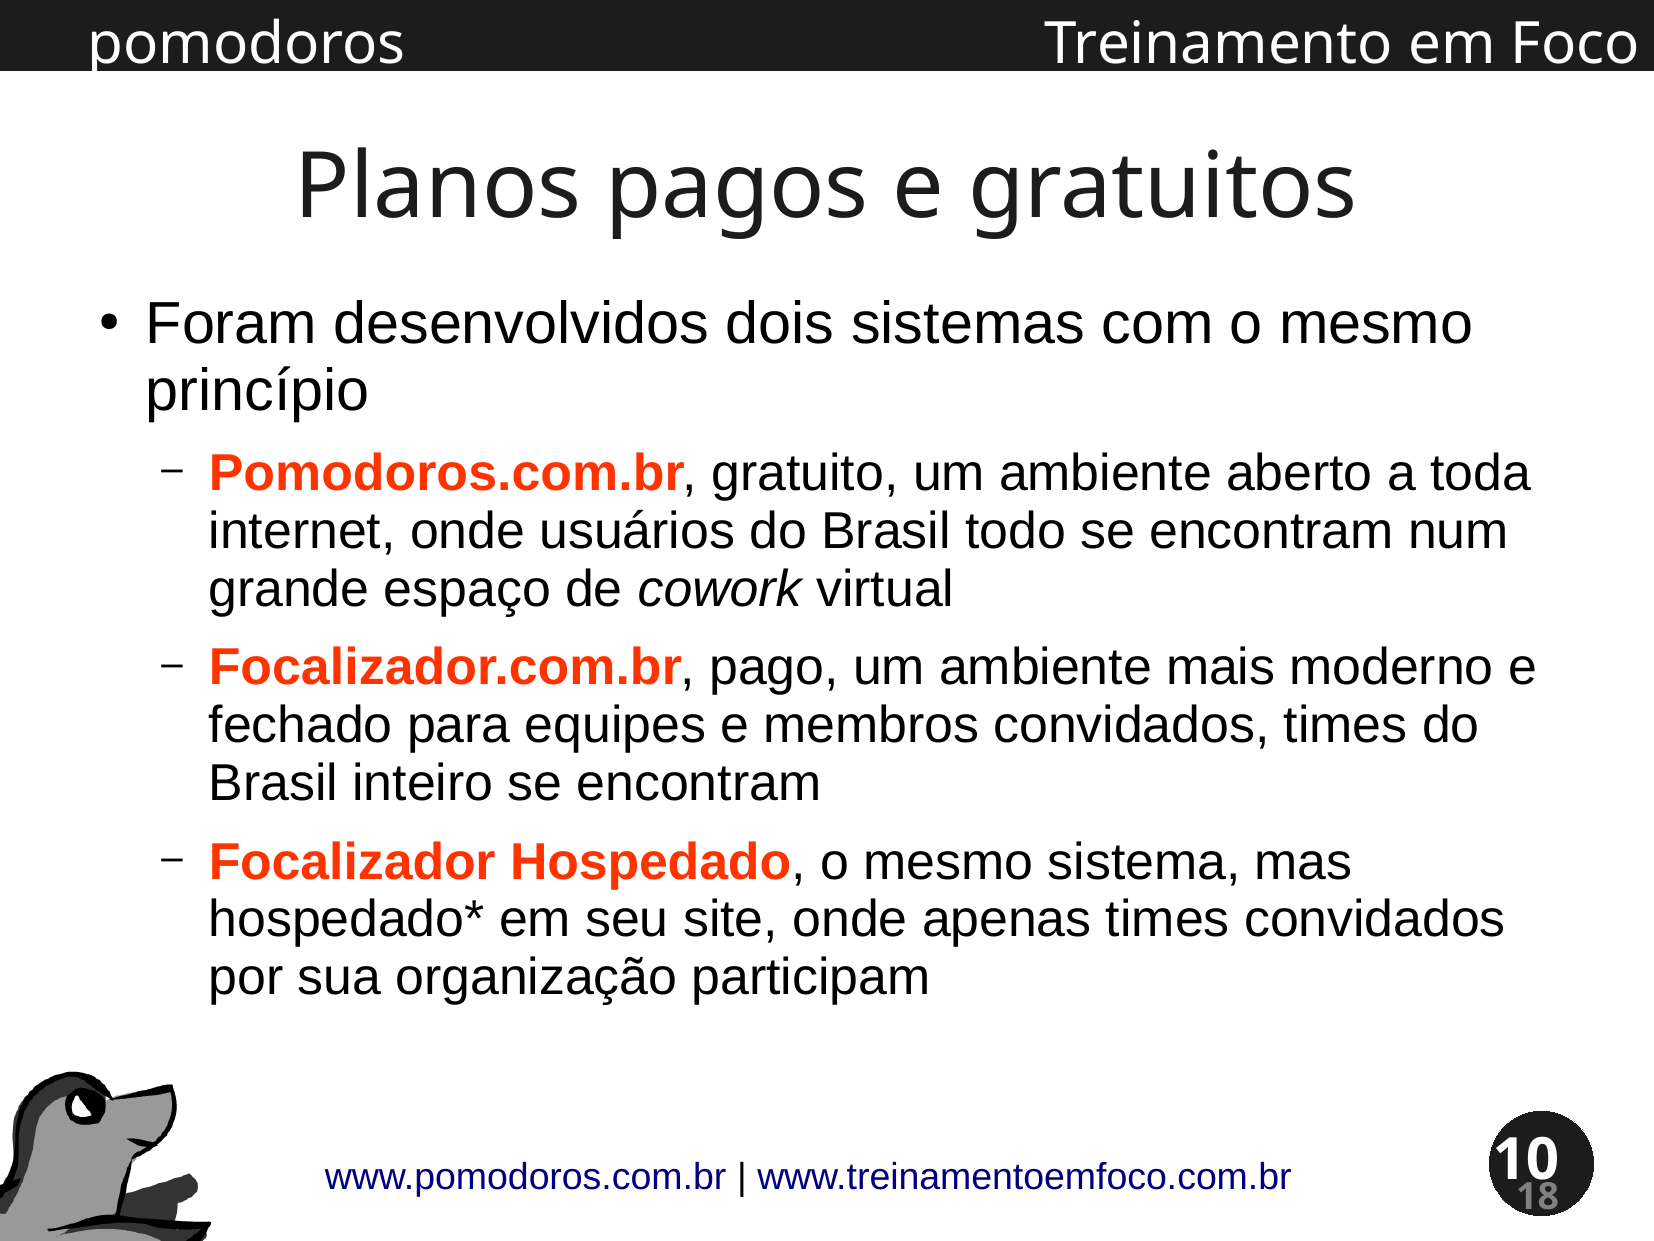

# Planos pagos e gratuitos
Foram desenvolvidos dois sistemas com o mesmo princípio
Pomodoros.com.br, gratuito, um ambiente aberto a toda internet, onde usuários do Brasil todo se encontram num grande espaço de cowork virtual
Focalizador.com.br, pago, um ambiente mais moderno e fechado para equipes e membros convidados, times do Brasil inteiro se encontram
Focalizador Hospedado, o mesmo sistema, mas hospedado* em seu site, onde apenas times convidados por sua organização participam